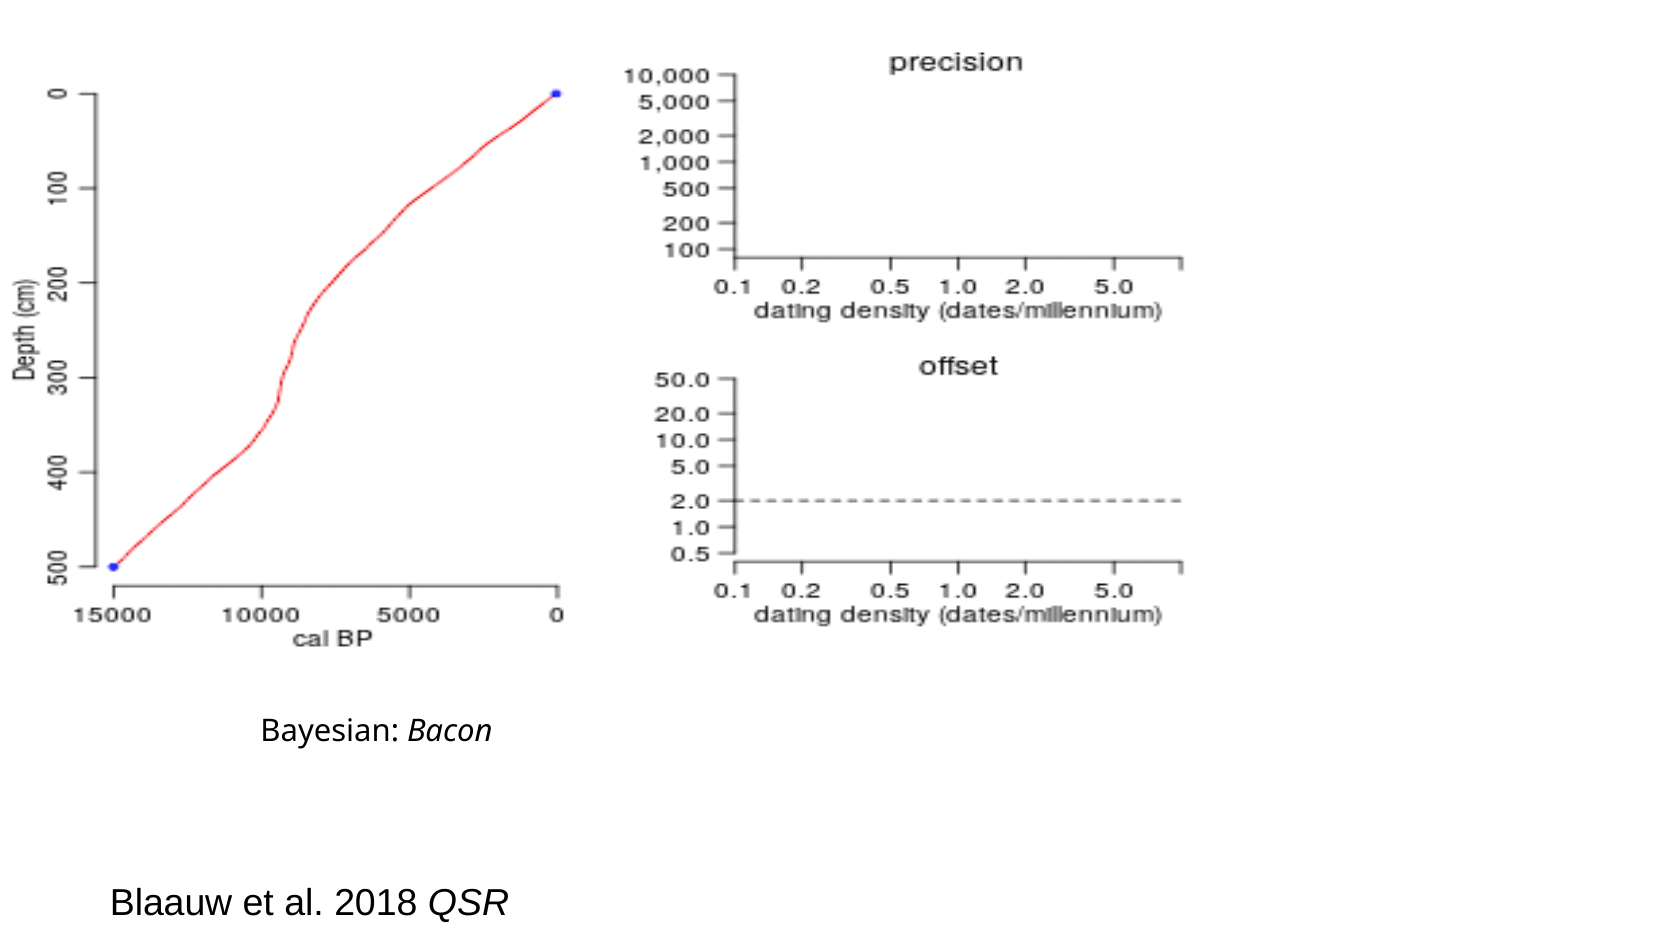

Bayesian: Bacon
Blaauw et al. 2018 QSR